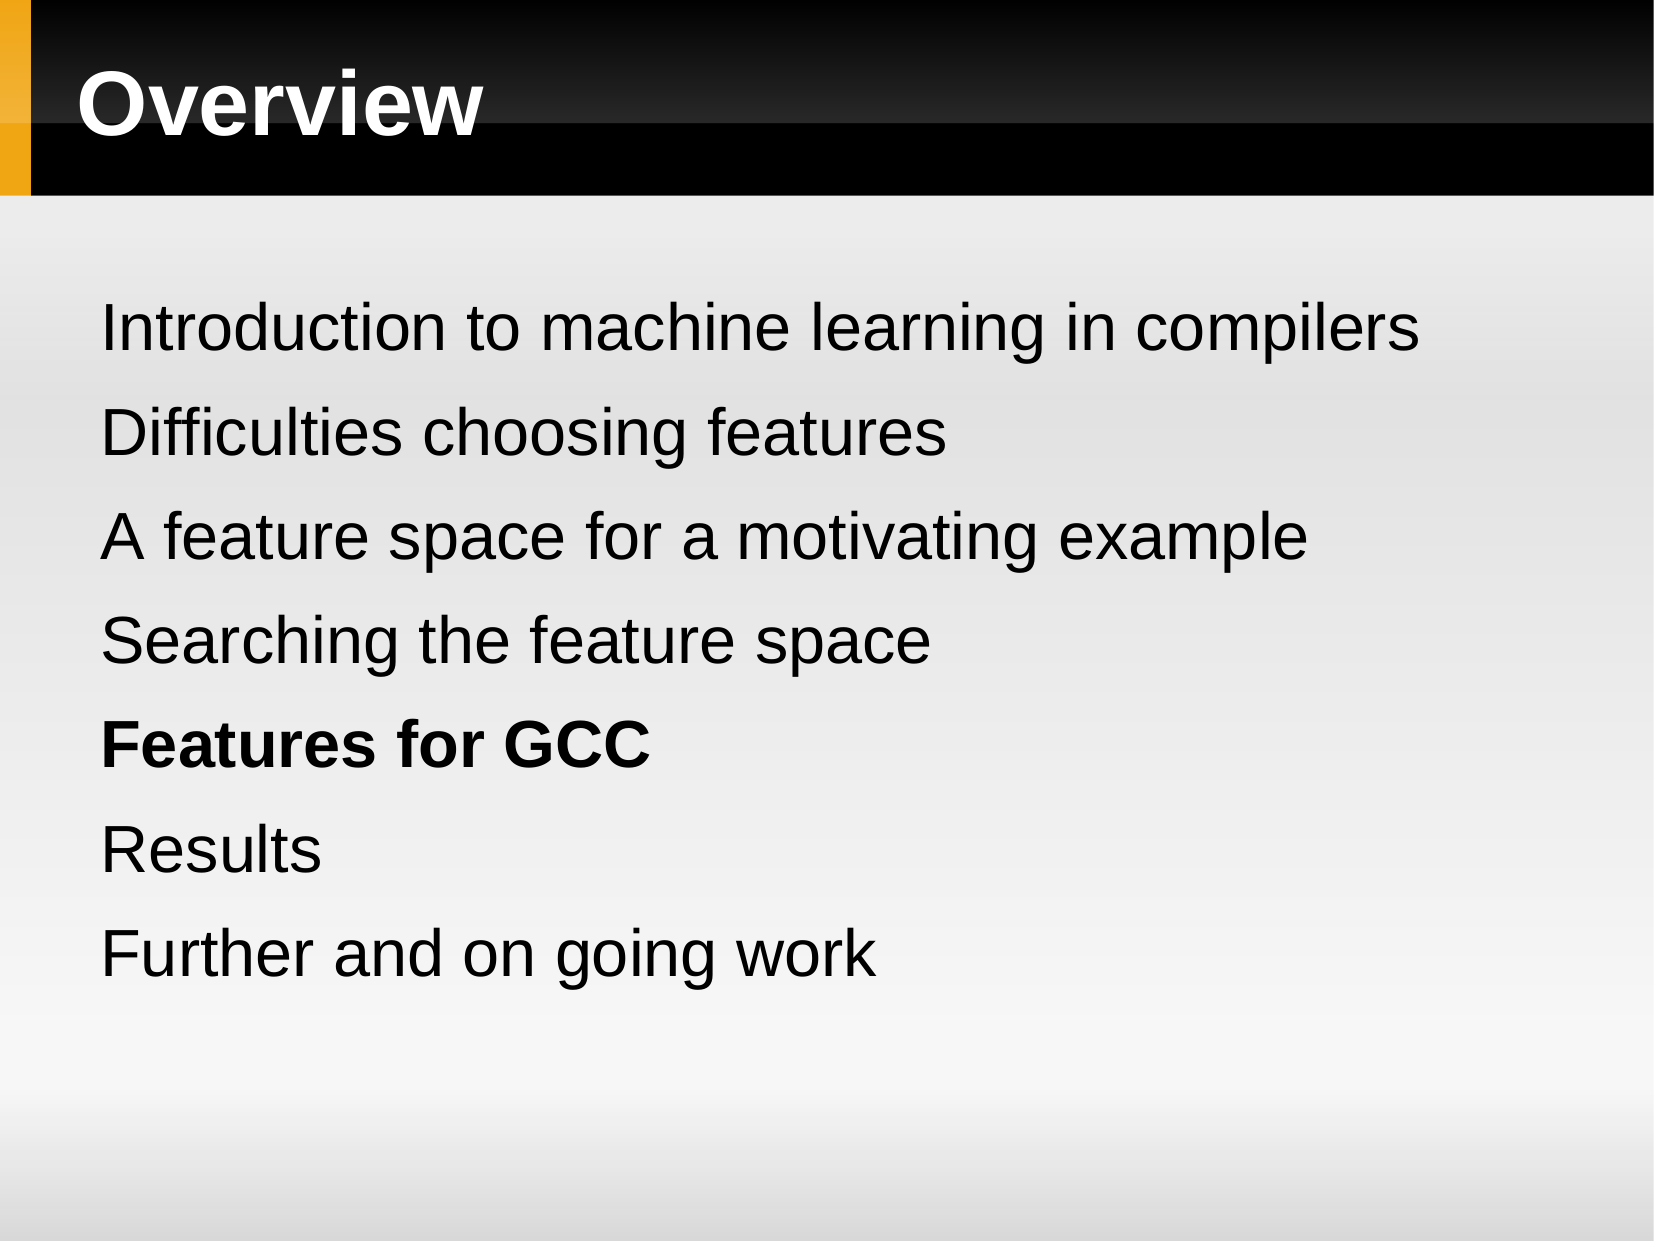

# Overview
Introduction to machine learning in compilers
Difficulties choosing features
A feature space for a motivating example
Searching the feature space
Features for GCC
Results
Further and on going work